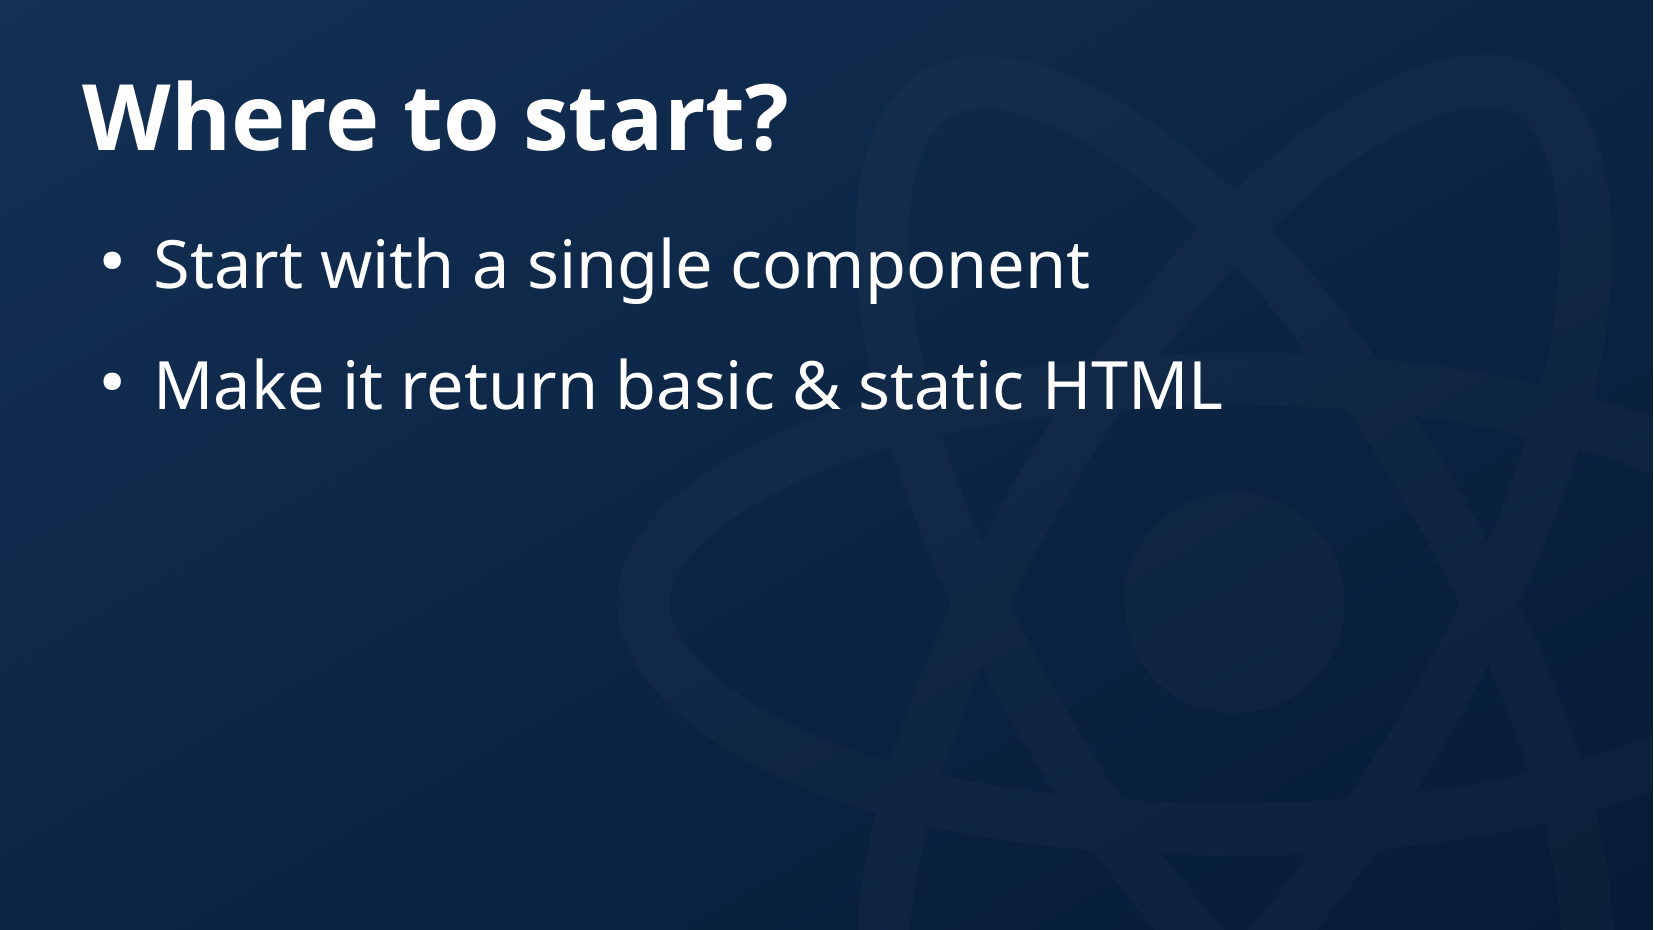

# Where to start?
Start with a single component
Make it return basic & static HTML